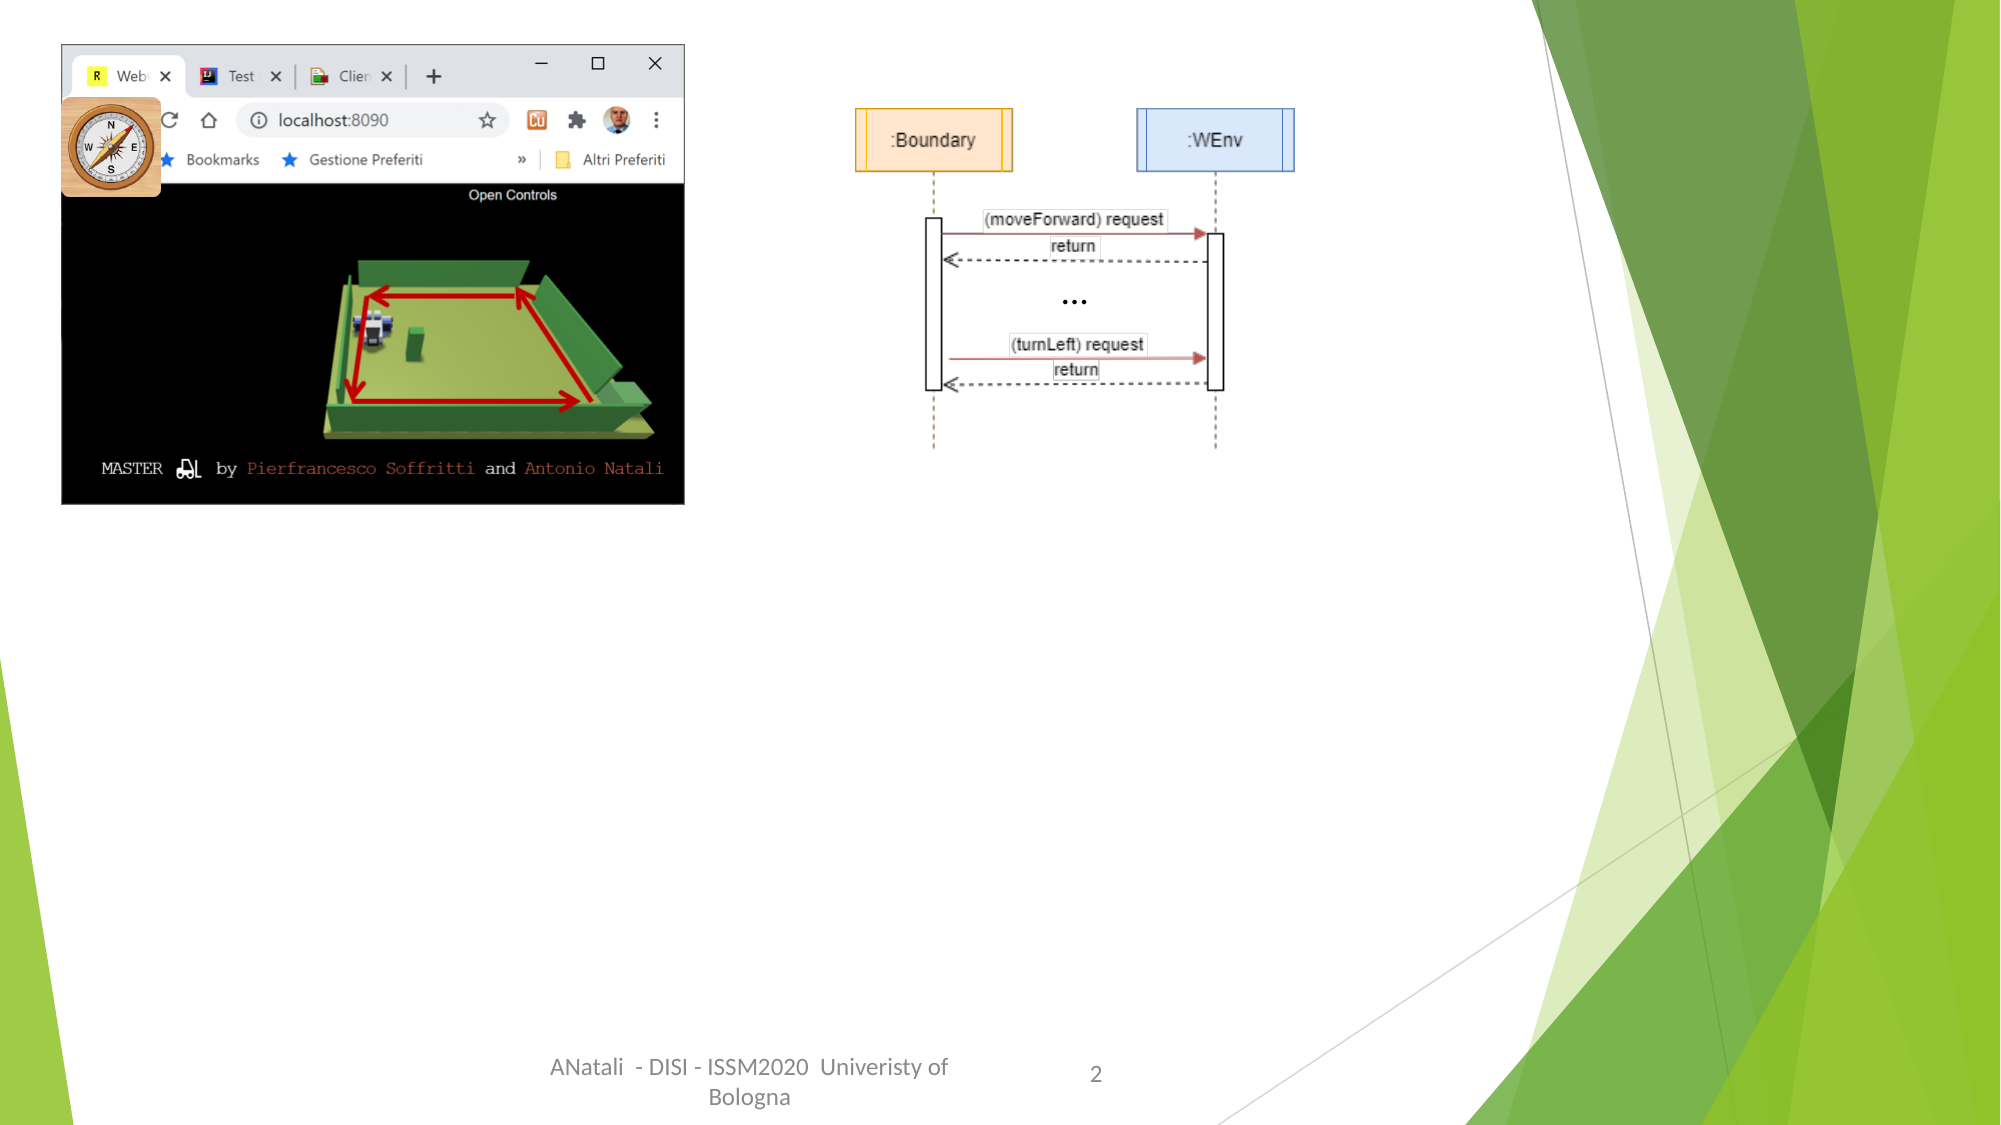

…
ANatali - DISI - ISSM2020 Univeristy of Bologna